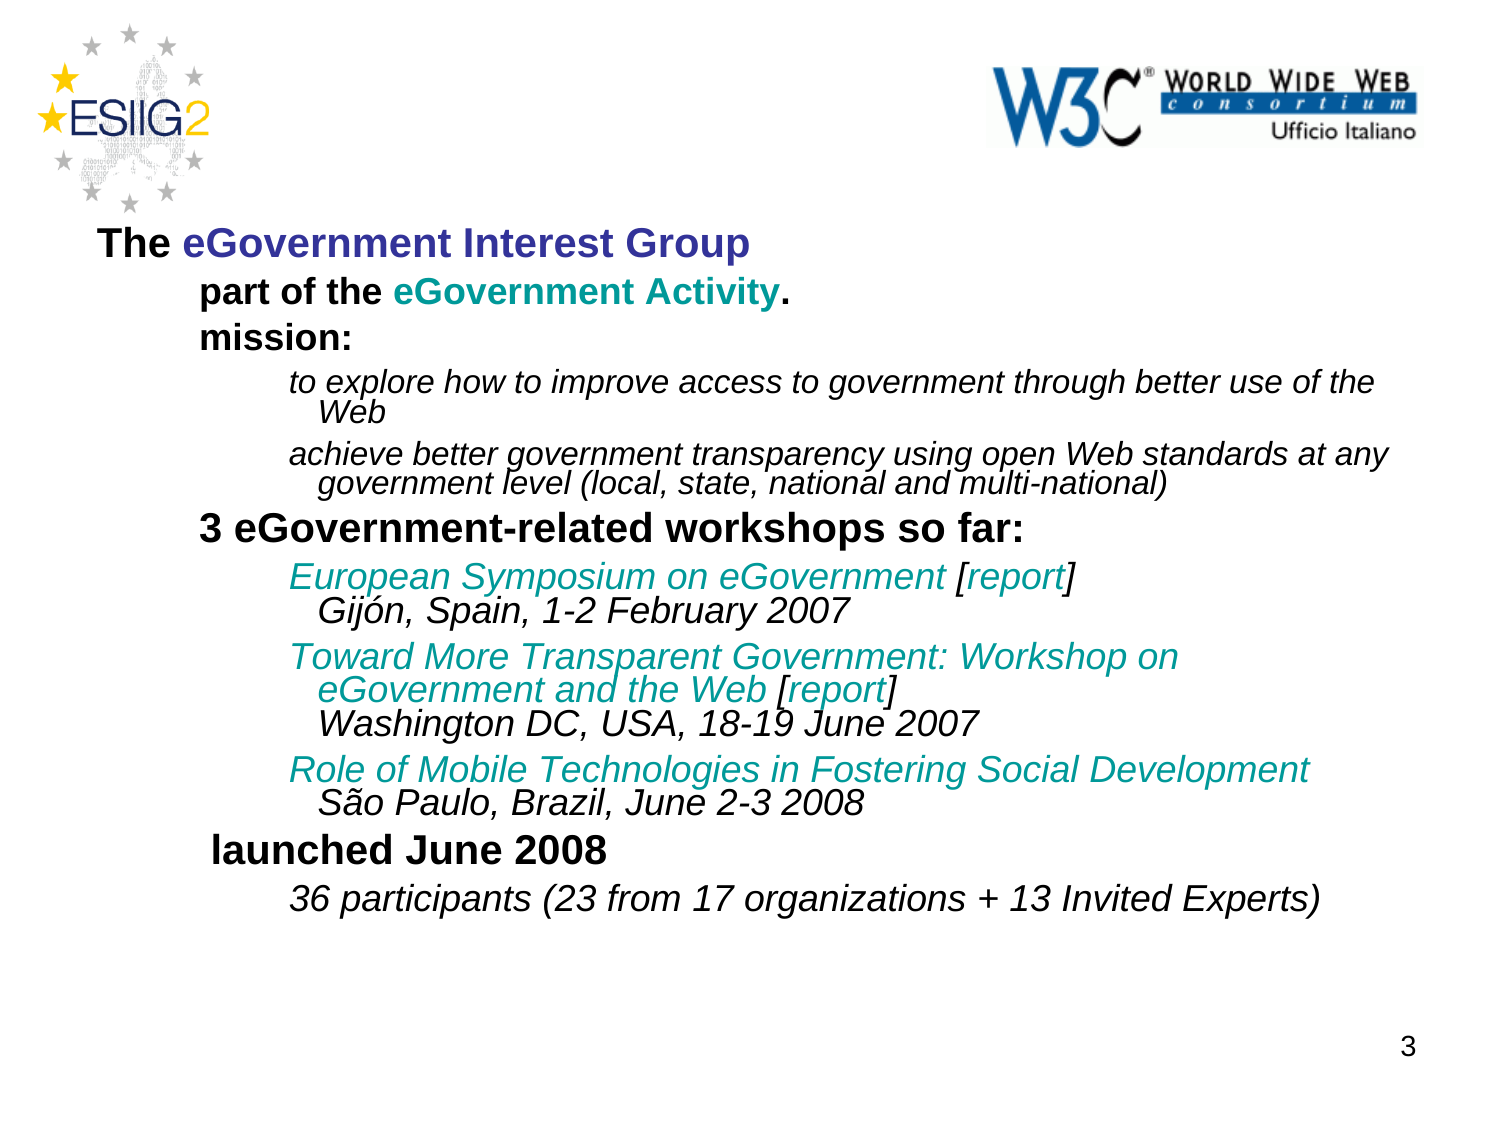

# The eGovernment Interest Group
part of the eGovernment Activity.
mission:
to explore how to improve access to government through better use of the Web
achieve better government transparency using open Web standards at any government level (local, state, national and multi-national)
3 eGovernment-related workshops so far:
European Symposium on eGovernment [report]
Gijón, Spain, 1-2 February 2007
Toward More Transparent Government: Workshop on eGovernment and the Web [report]
Washington DC, USA, 18-19 June 2007
Role of Mobile Technologies in Fostering Social Development
São Paulo, Brazil, June 2-3 2008
 launched June 2008
36 participants (23 from 17 organizations + 13 Invited Experts)